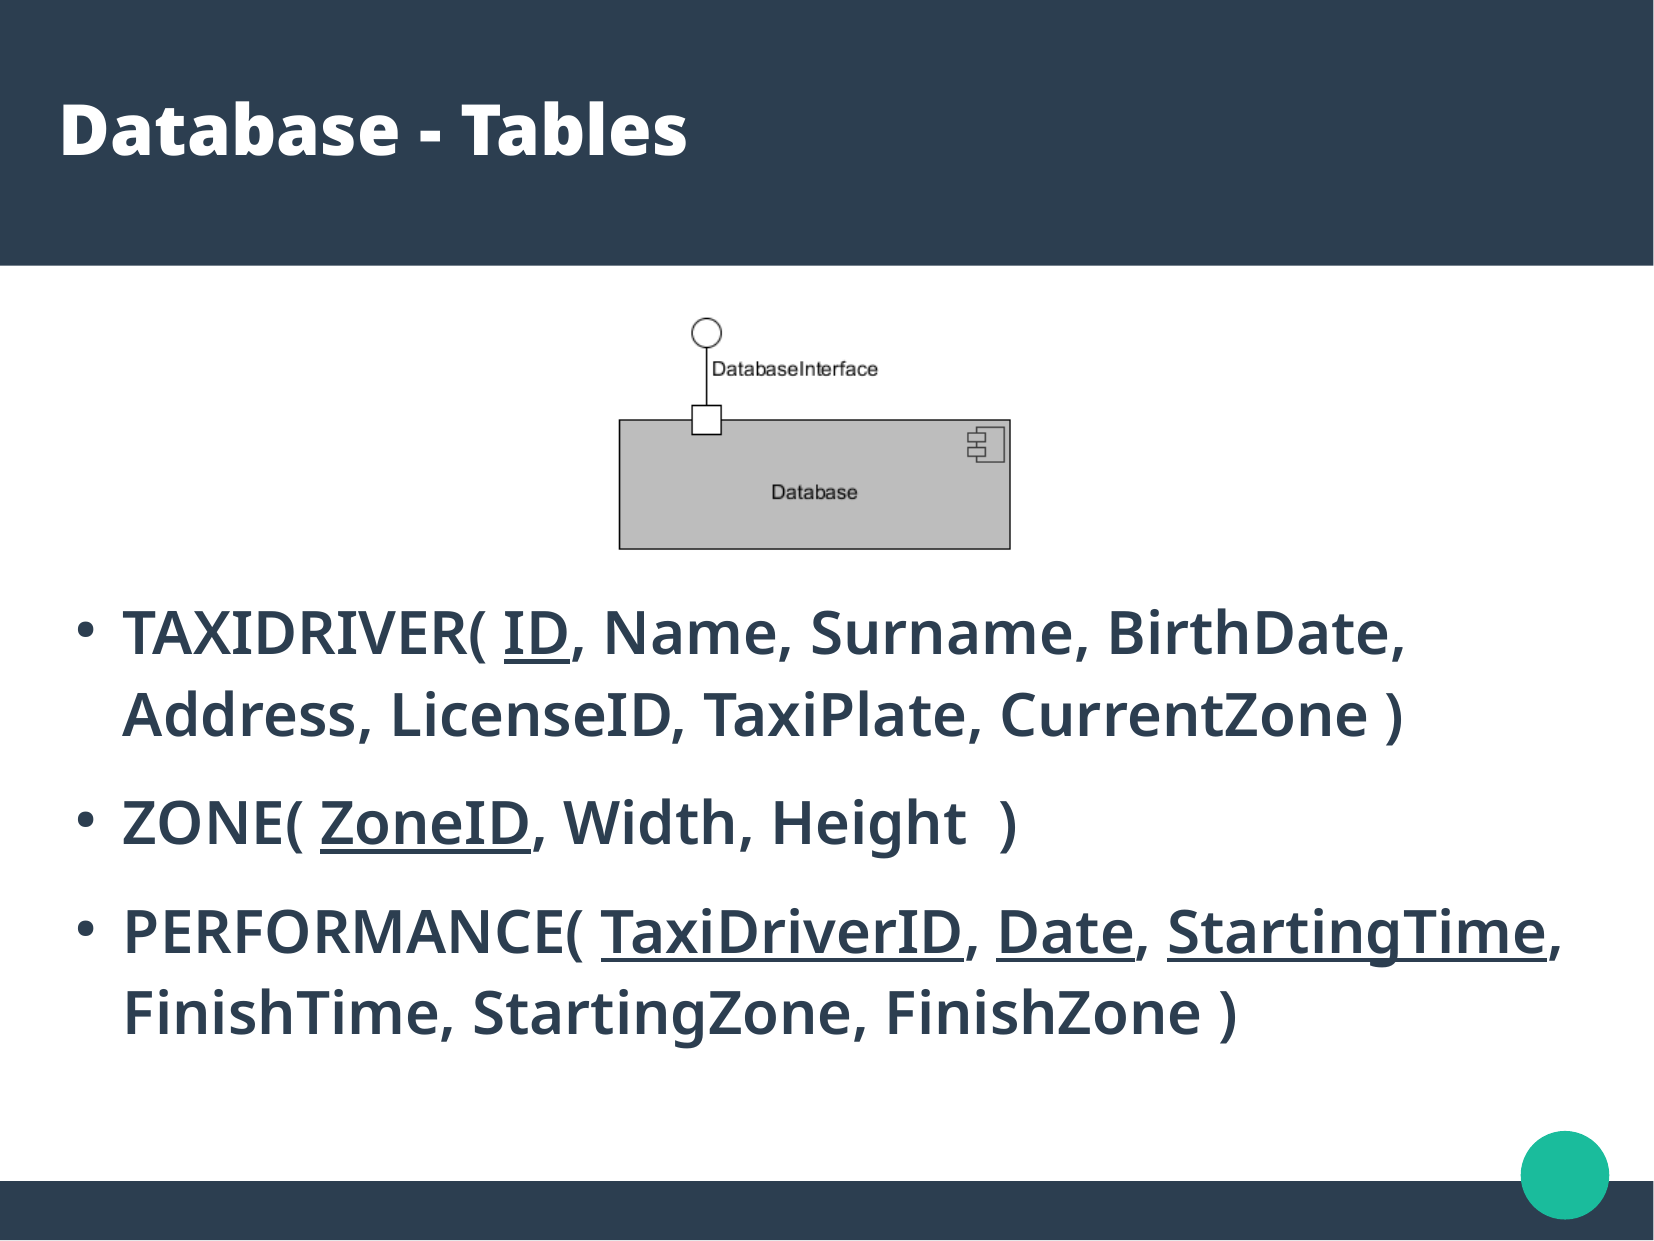

# Database - Tables
TAXIDRIVER( ID, Name, Surname, BirthDate, Address, LicenseID, TaxiPlate, CurrentZone )
ZONE( ZoneID, Width, Height )
PERFORMANCE( TaxiDriverID, Date, StartingTime, FinishTime, StartingZone, FinishZone )